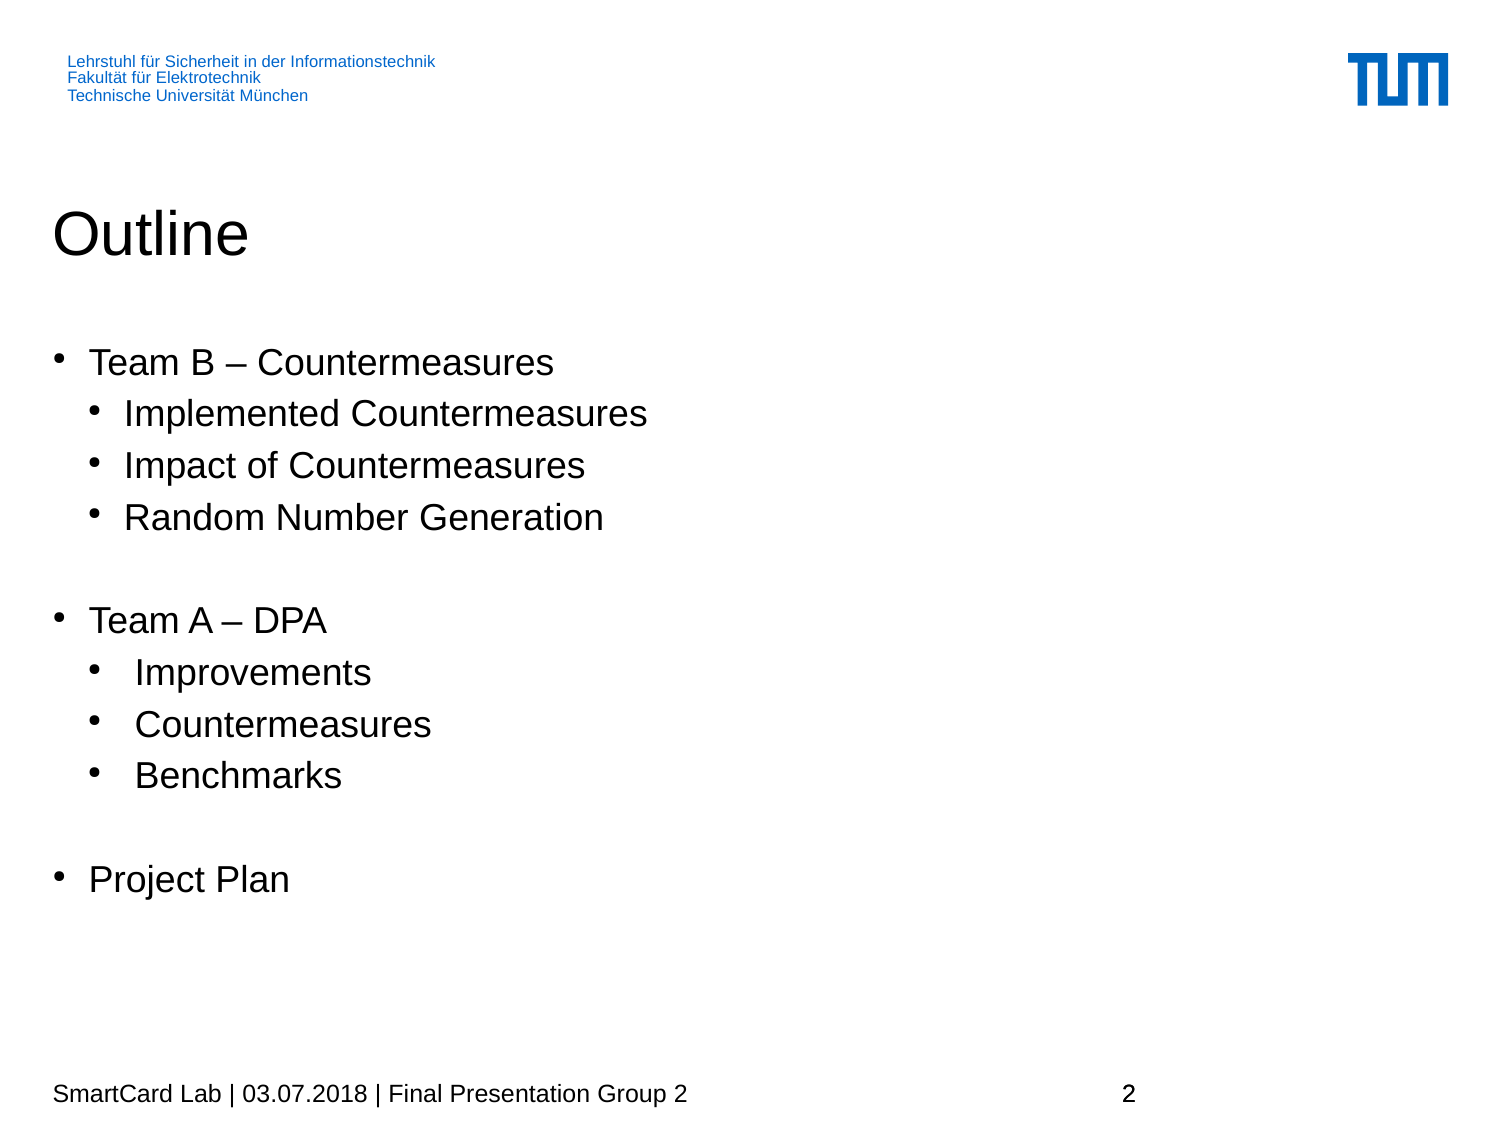

# Outline
Team B – Countermeasures
Implemented Countermeasures
Impact of Countermeasures
Random Number Generation
Team A – DPA
 Improvements
 Countermeasures
 Benchmarks
Project Plan
SmartCard Lab | 03.07.2018 | Final Presentation Group 2
SmartCard Lab Final Presentation | 03.07.2018 | Group 2
2